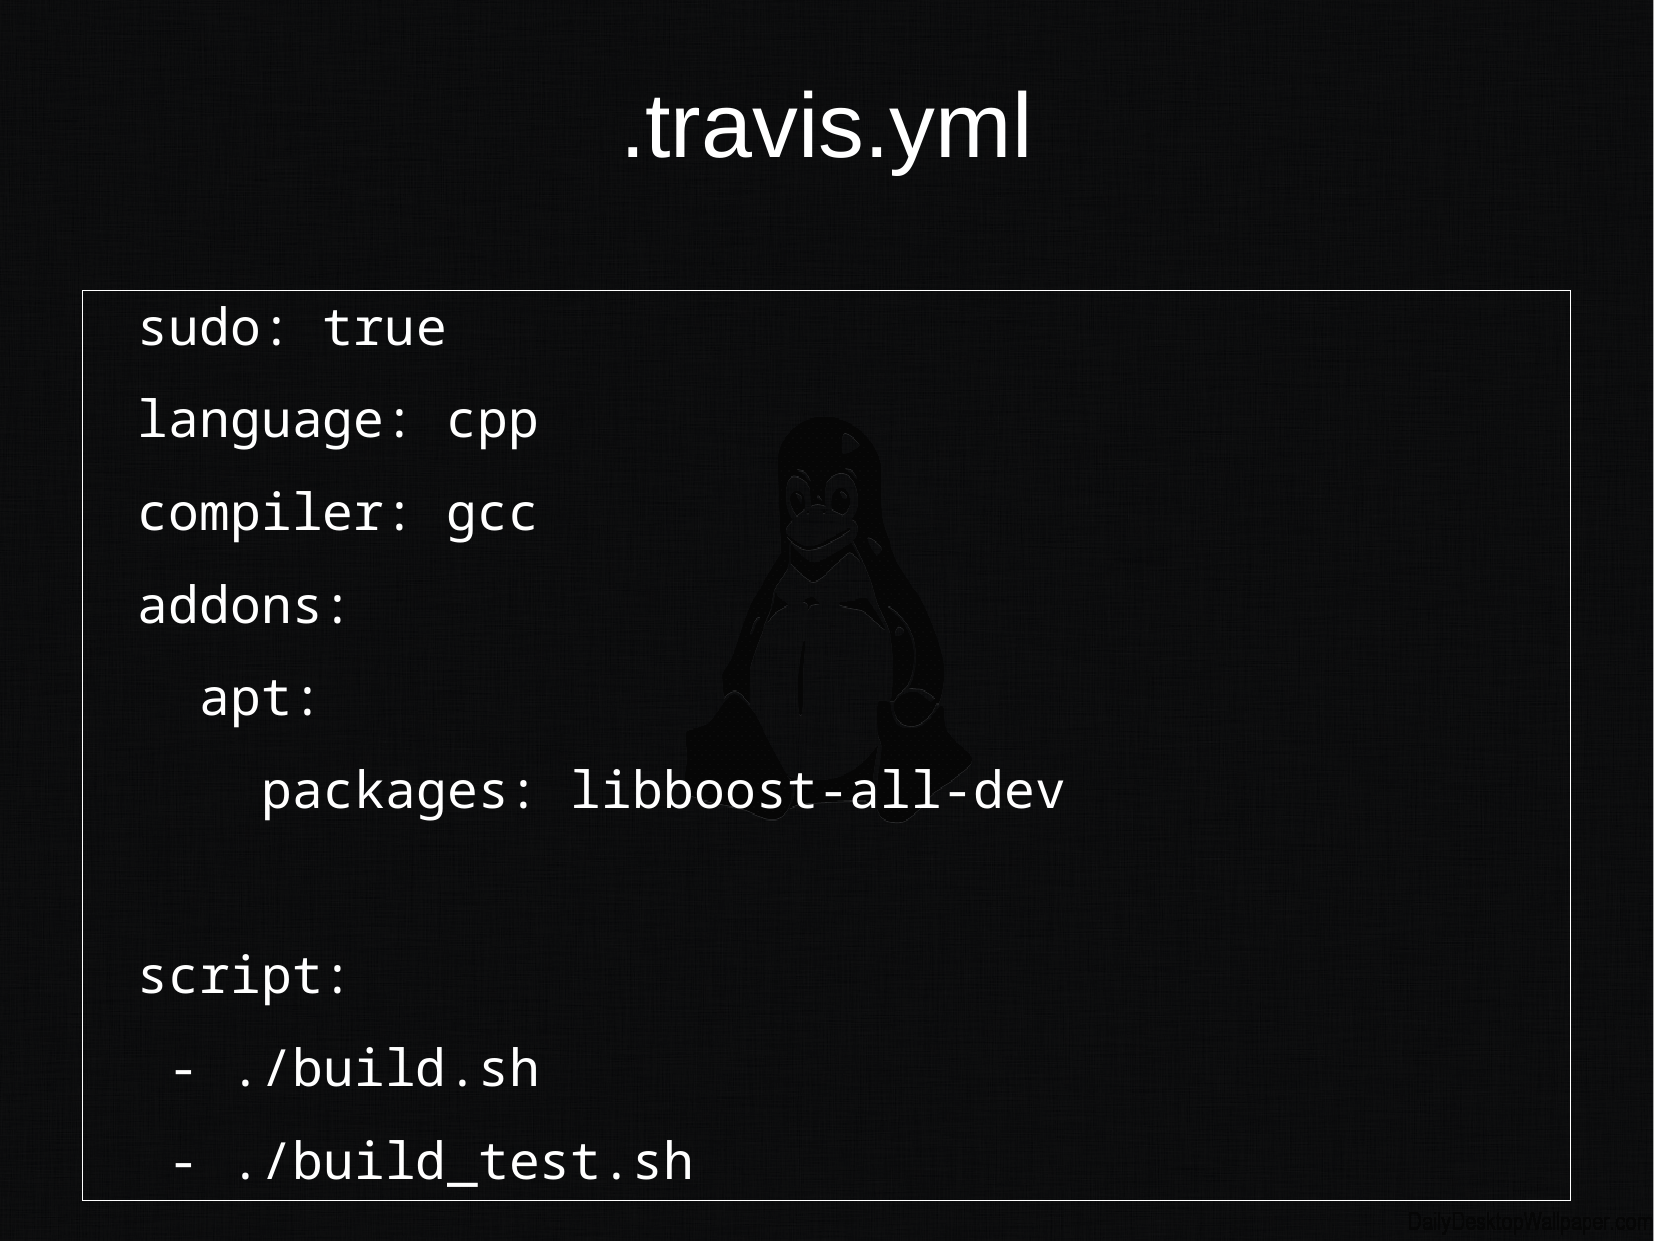

# .travis.yml
sudo: true
language: cpp
compiler: gcc
addons:
 apt:
 packages: libboost-all-dev
script:
 - ./build.sh
 - ./build_test.sh